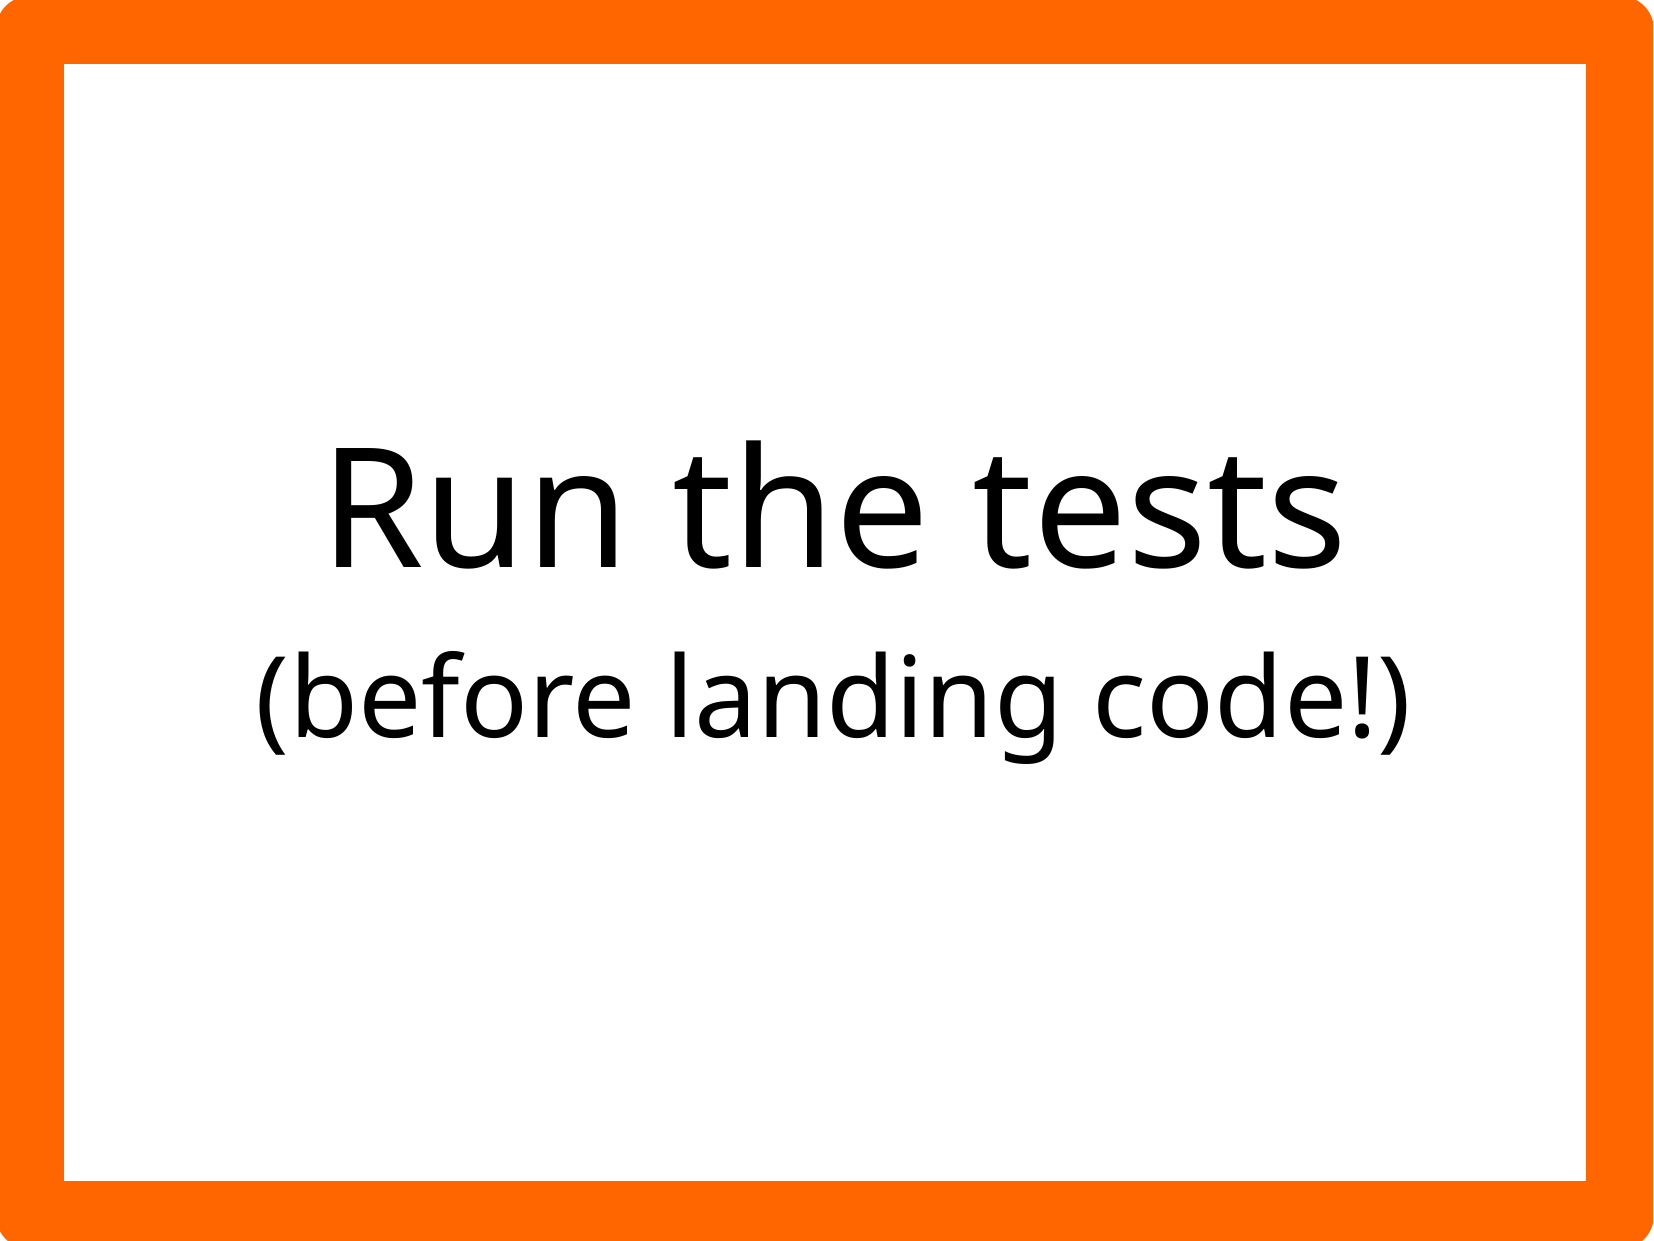

# Run the tests (before landing code!)